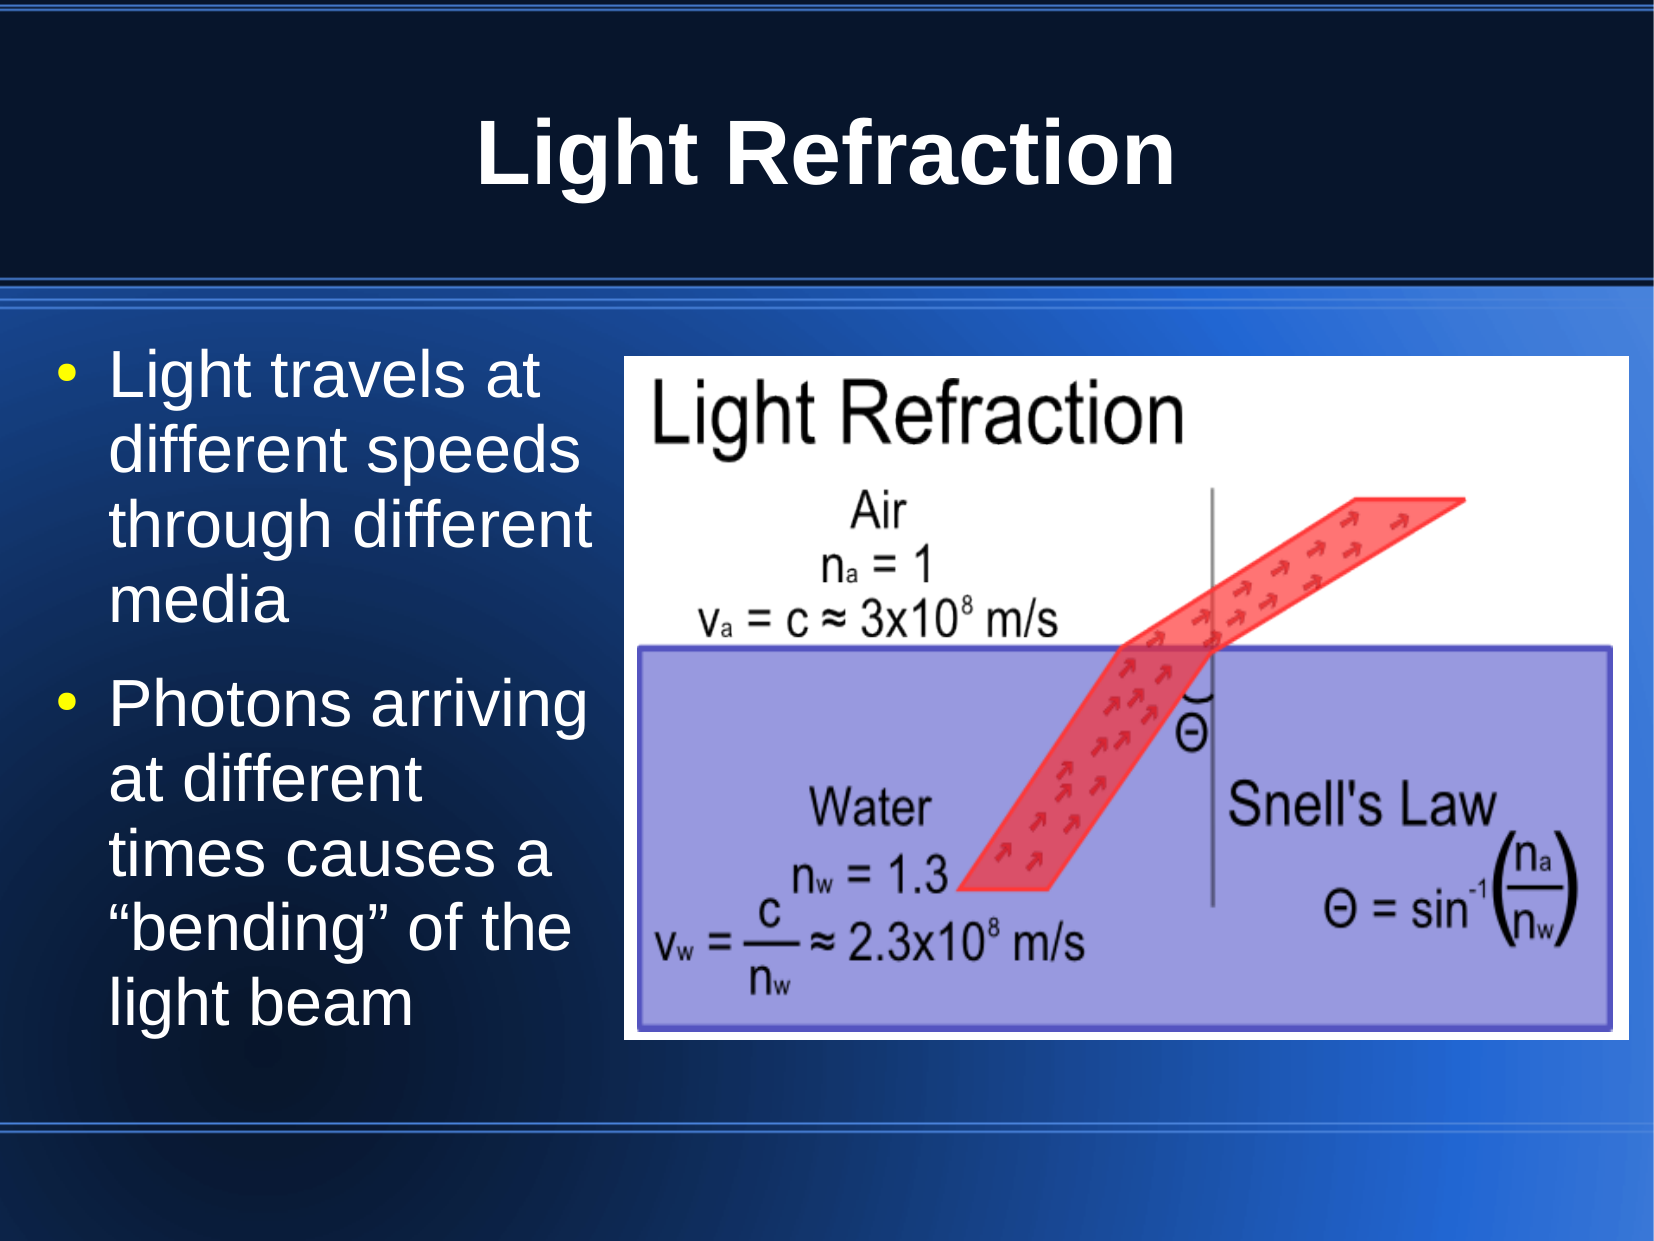

# Light Refraction
Light travels at different speeds through different media
Photons arriving at different times causes a “bending” of the light beam